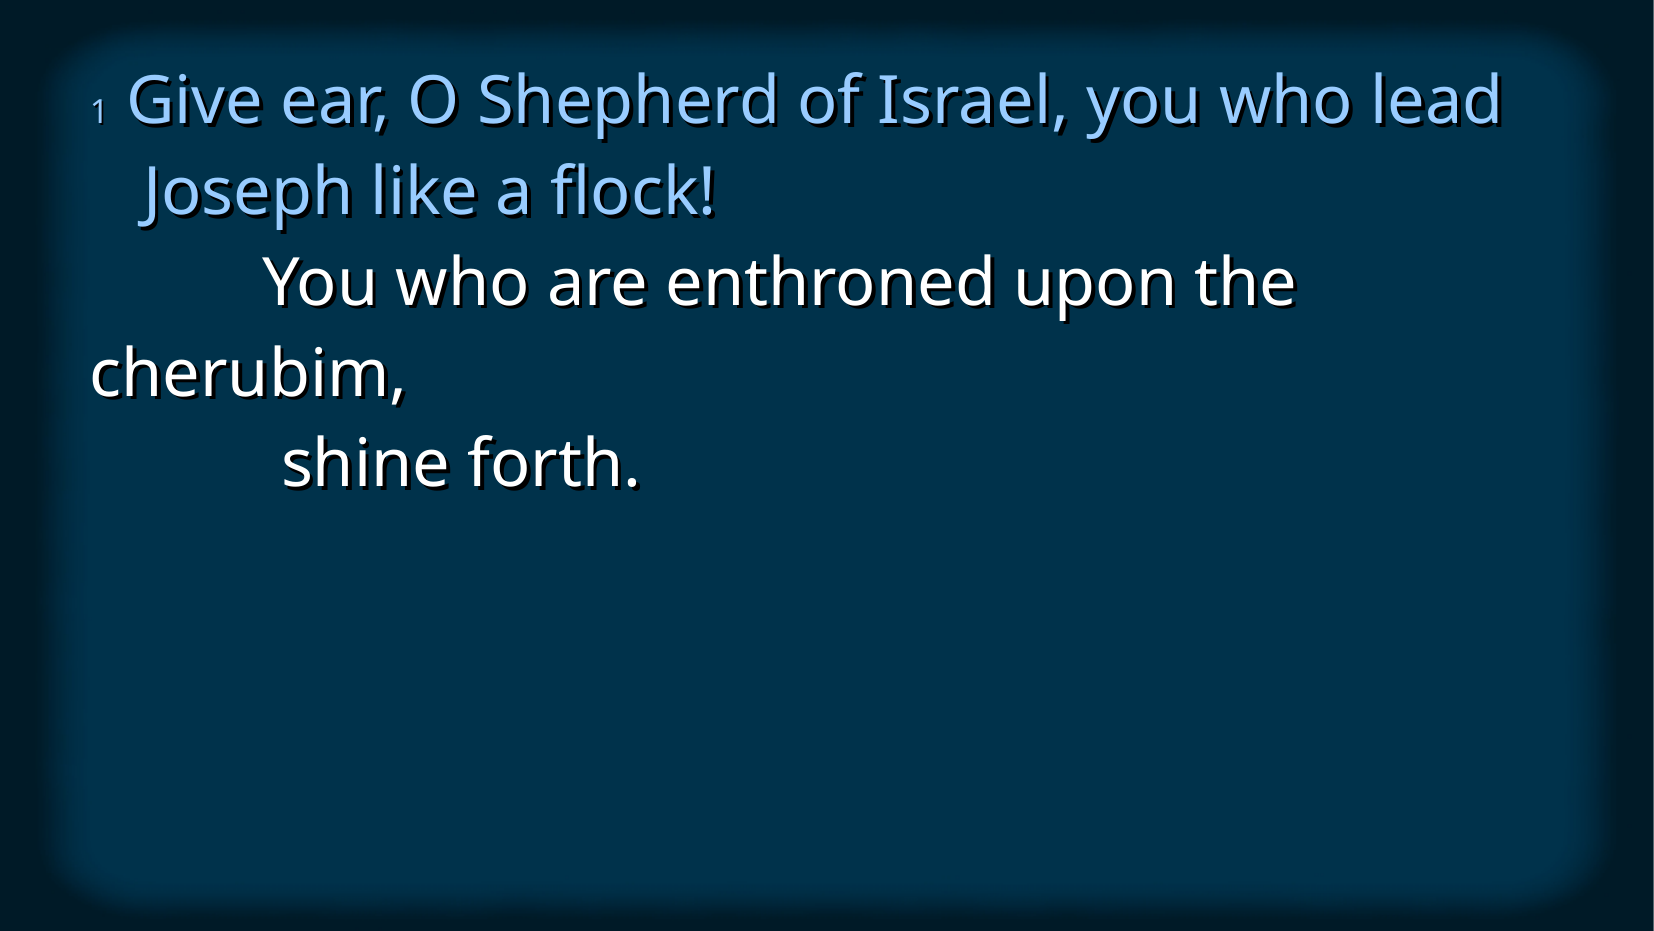

1 Give ear, O Shepherd of Israel, you who lead
 Joseph like a flock!
 You who are enthroned upon the cherubim,
 shine forth.